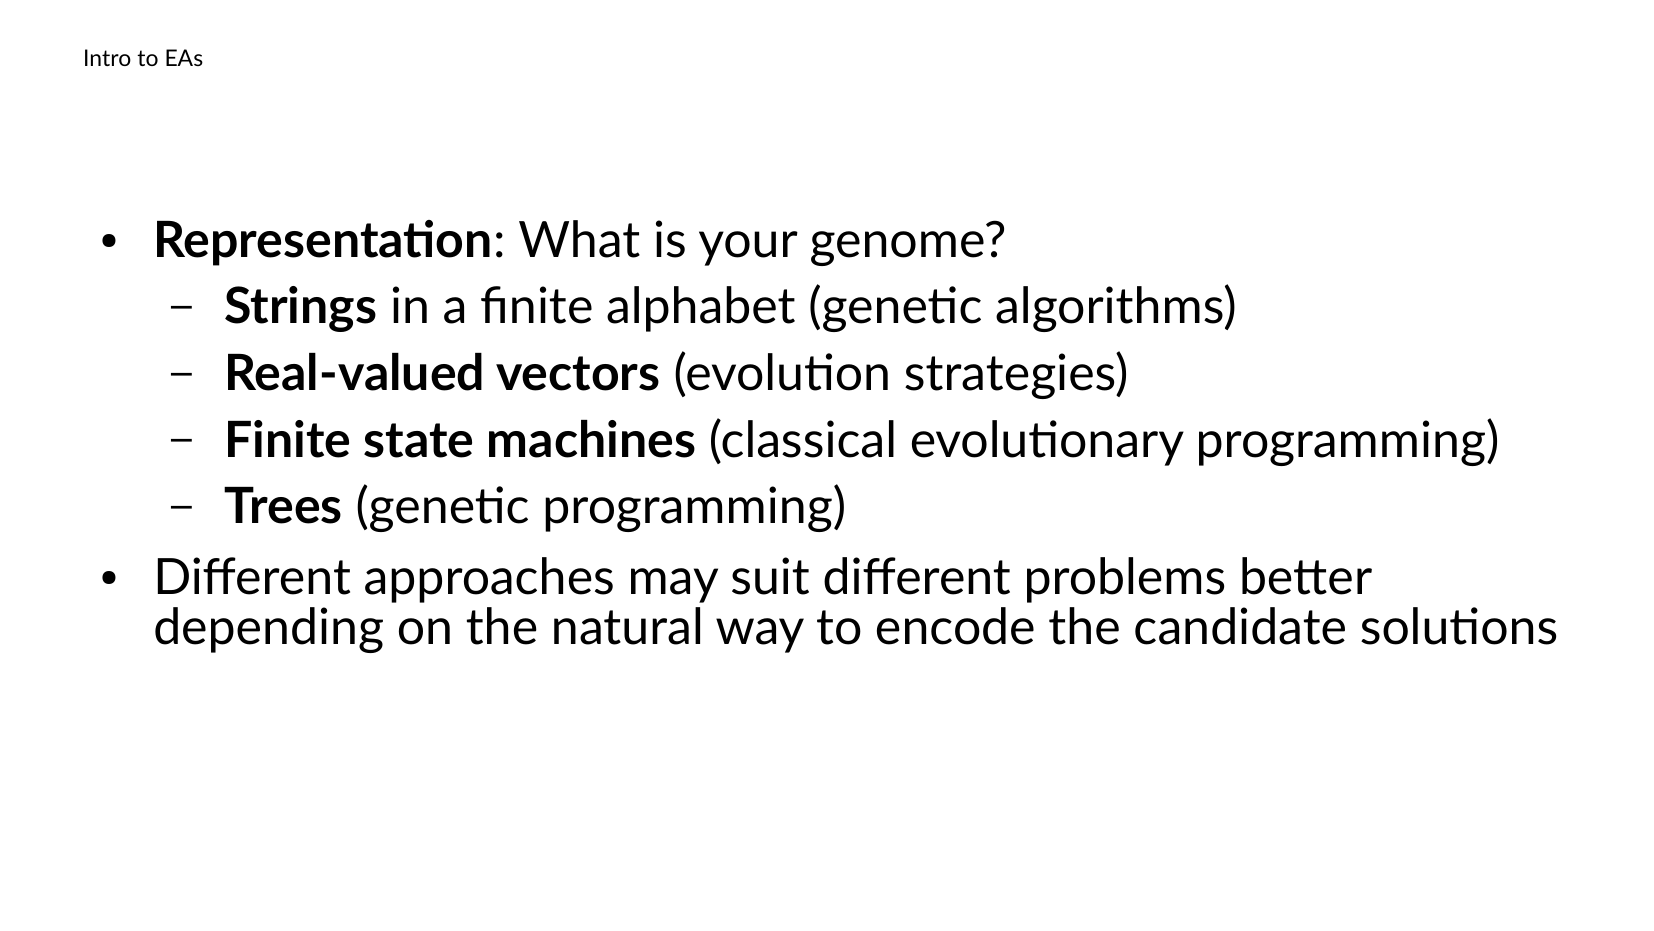

# Intro to EAs
Representation: What is your genome?
Strings in a finite alphabet (genetic algorithms)
Real-valued vectors (evolution strategies)
Finite state machines (classical evolutionary programming)
Trees (genetic programming)
Different approaches may suit different problems better depending on the natural way to encode the candidate solutions